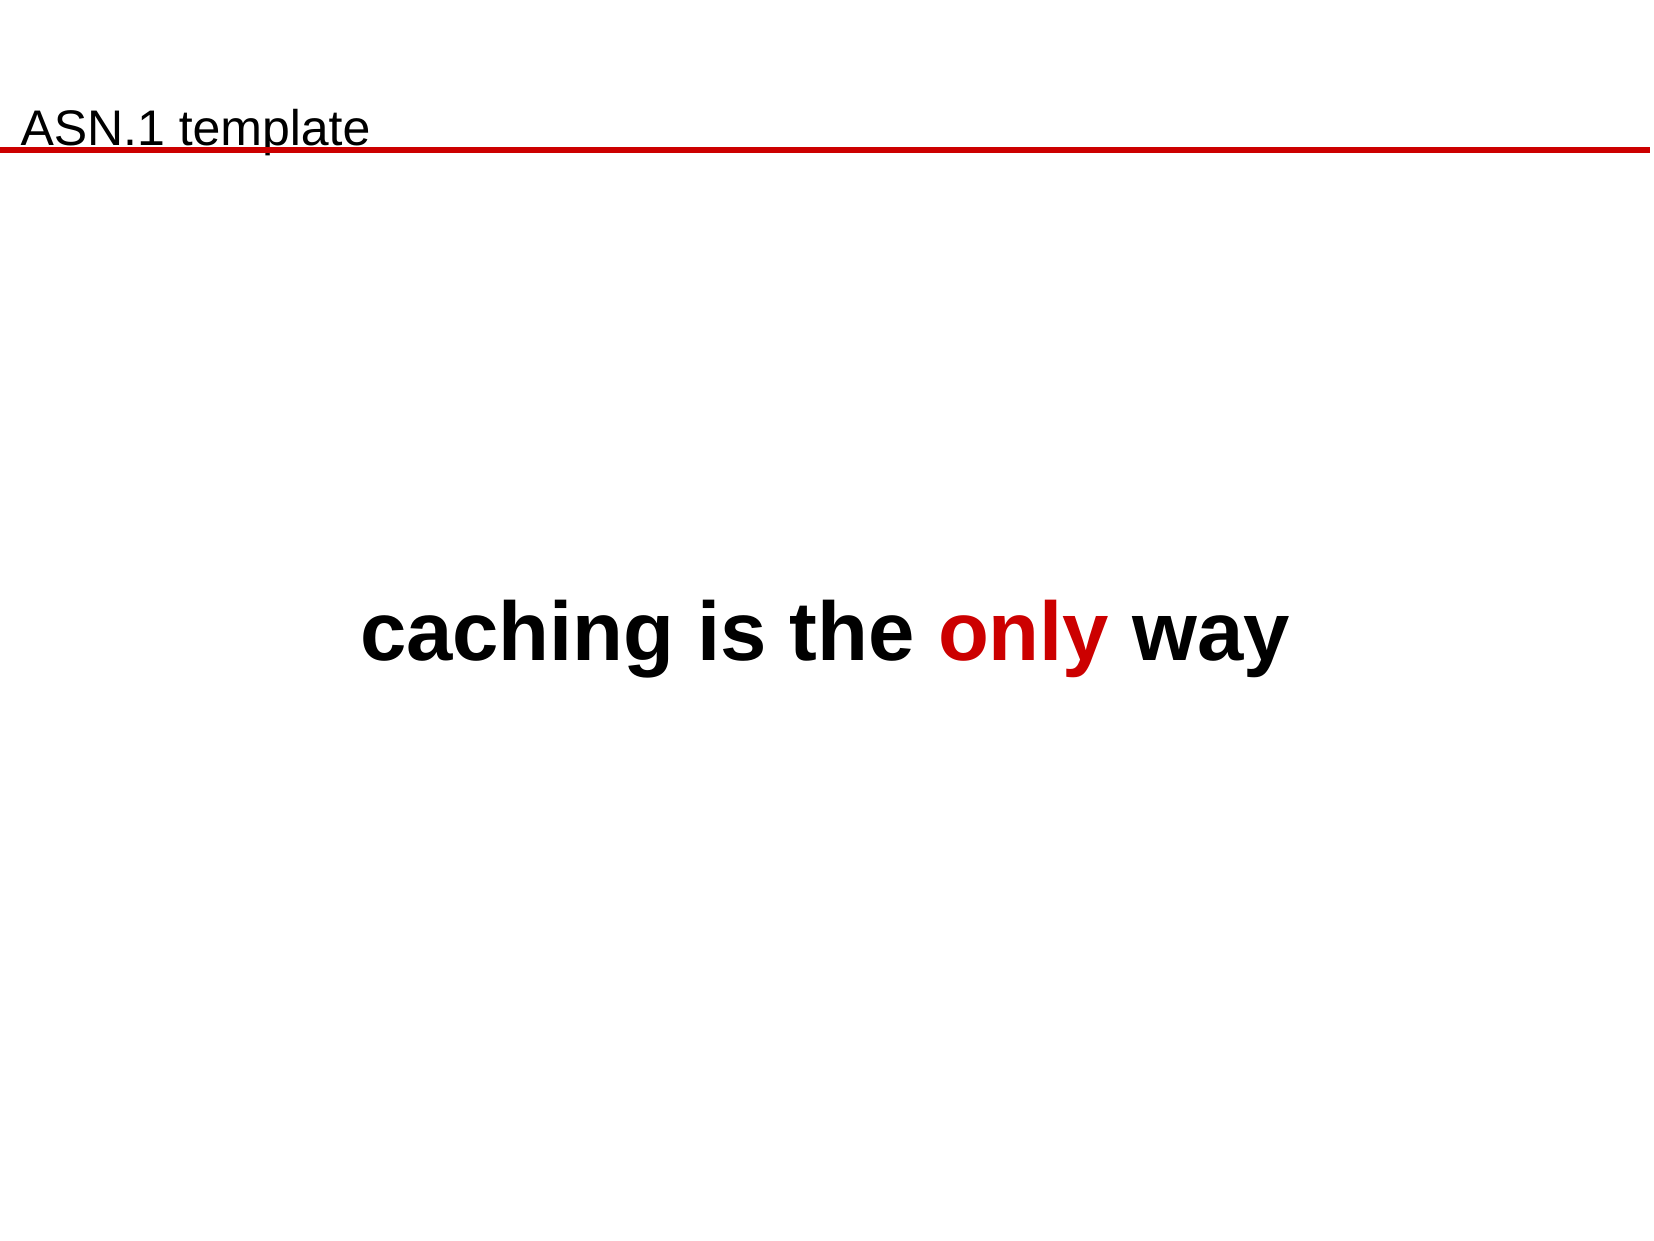

#
ASN.1 template
caching is the only way